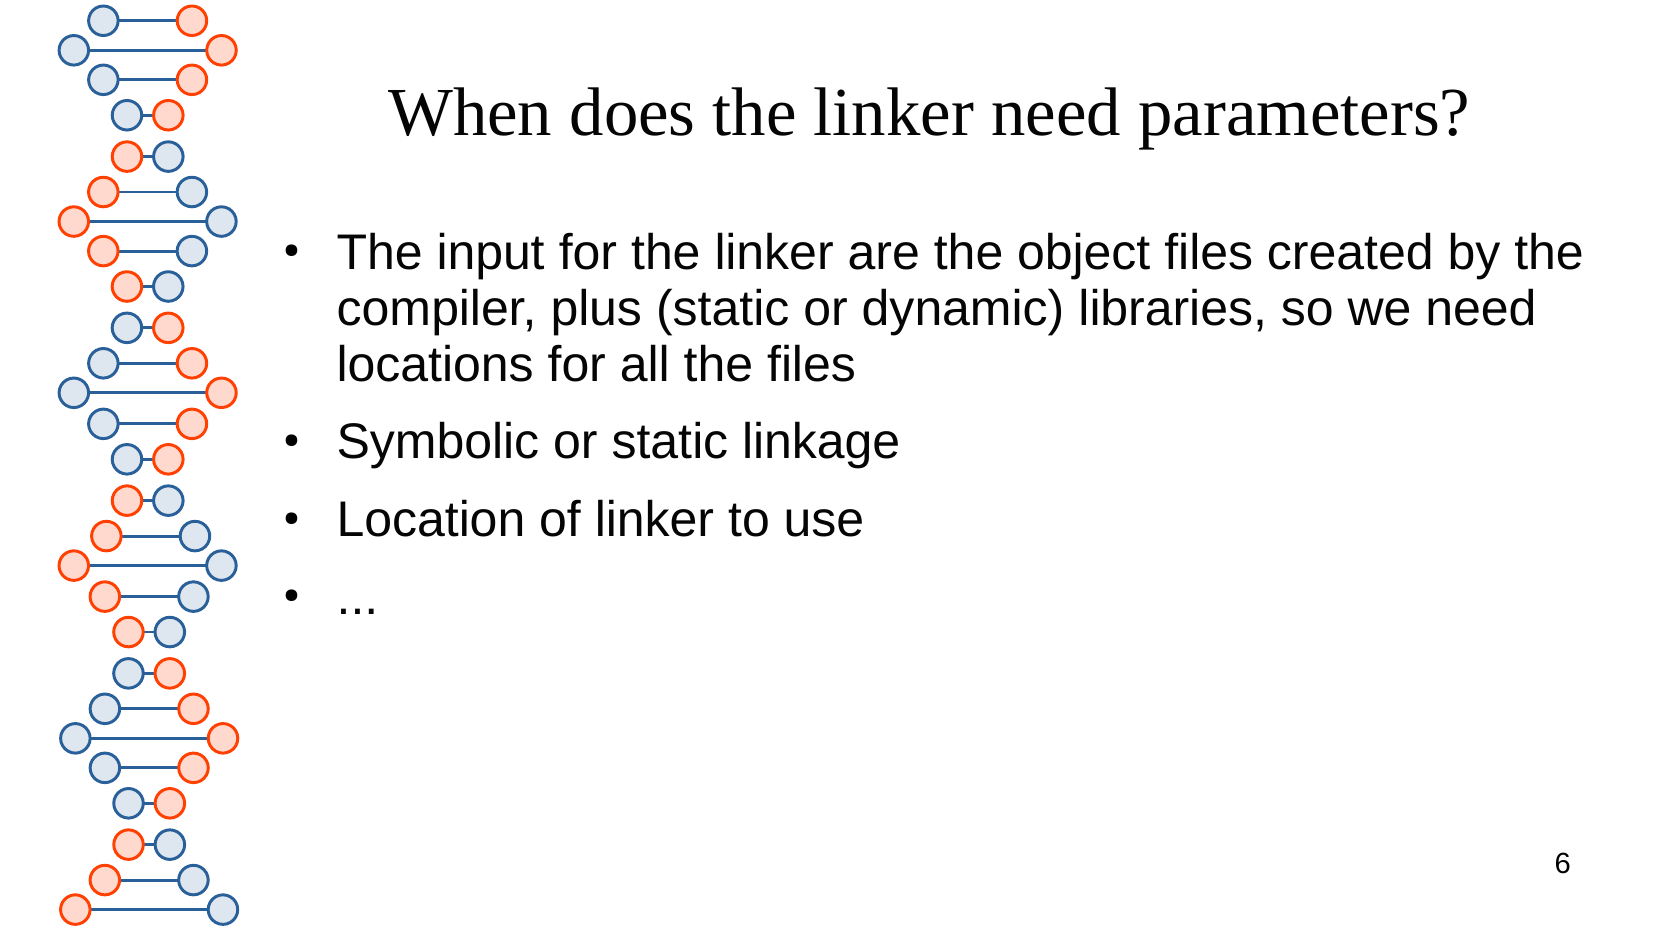

# When does the linker need parameters?
The input for the linker are the object files created by the compiler, plus (static or dynamic) libraries, so we need locations for all the files
Symbolic or static linkage
Location of linker to use
...
6